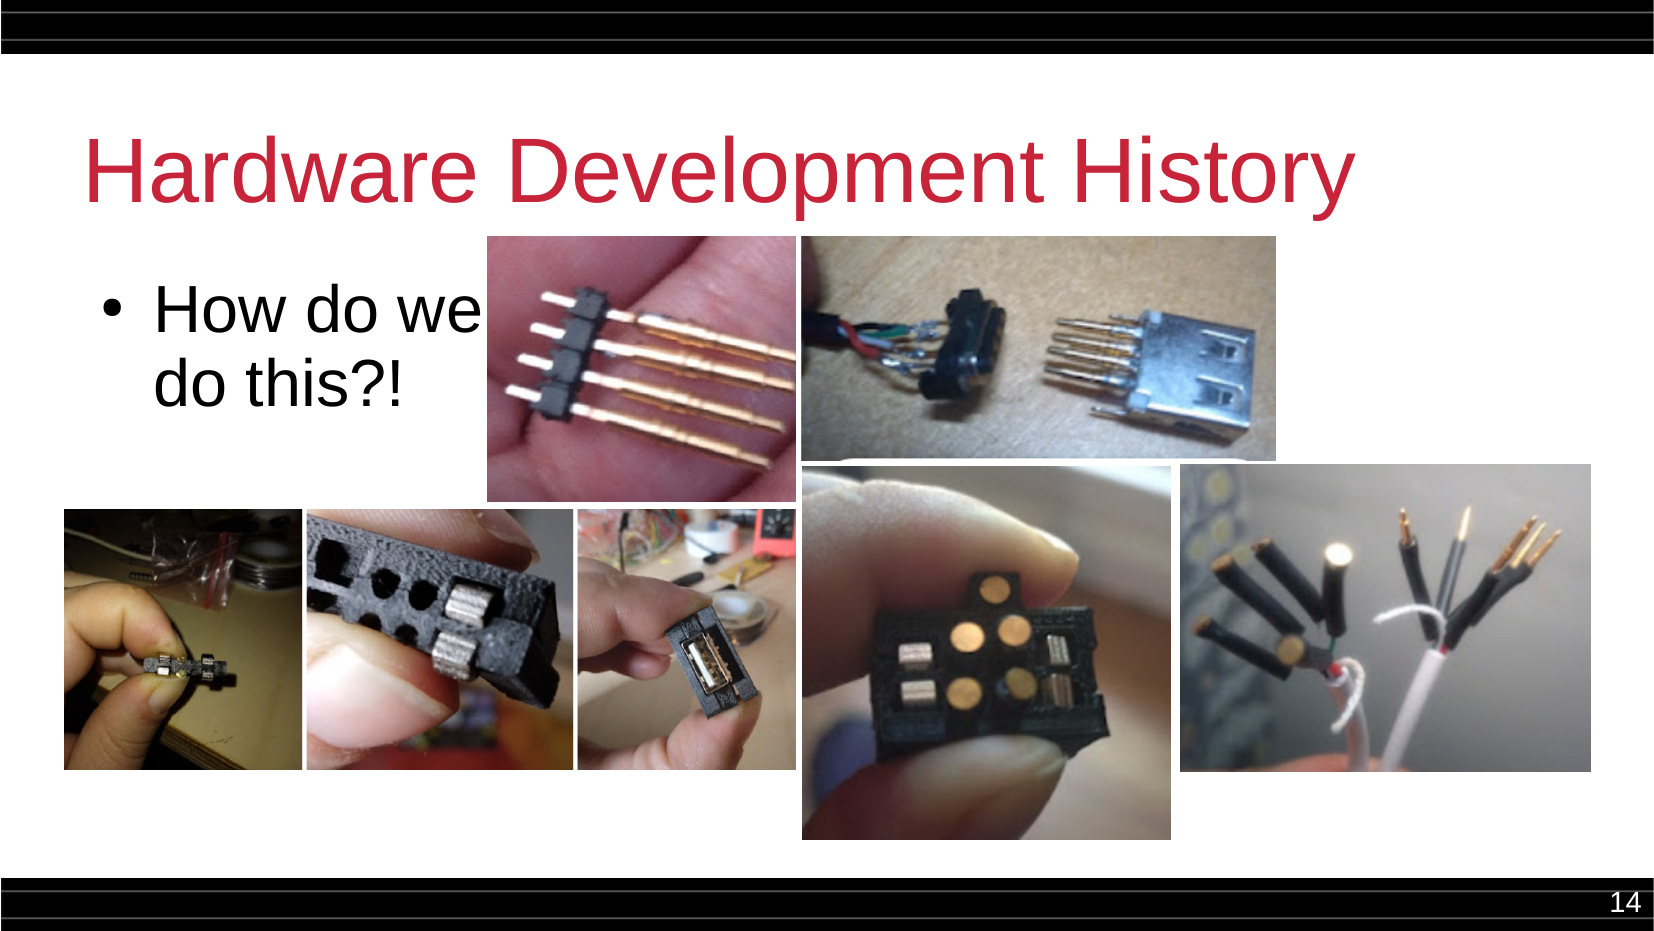

# Hardware Development History
How do we do this?!